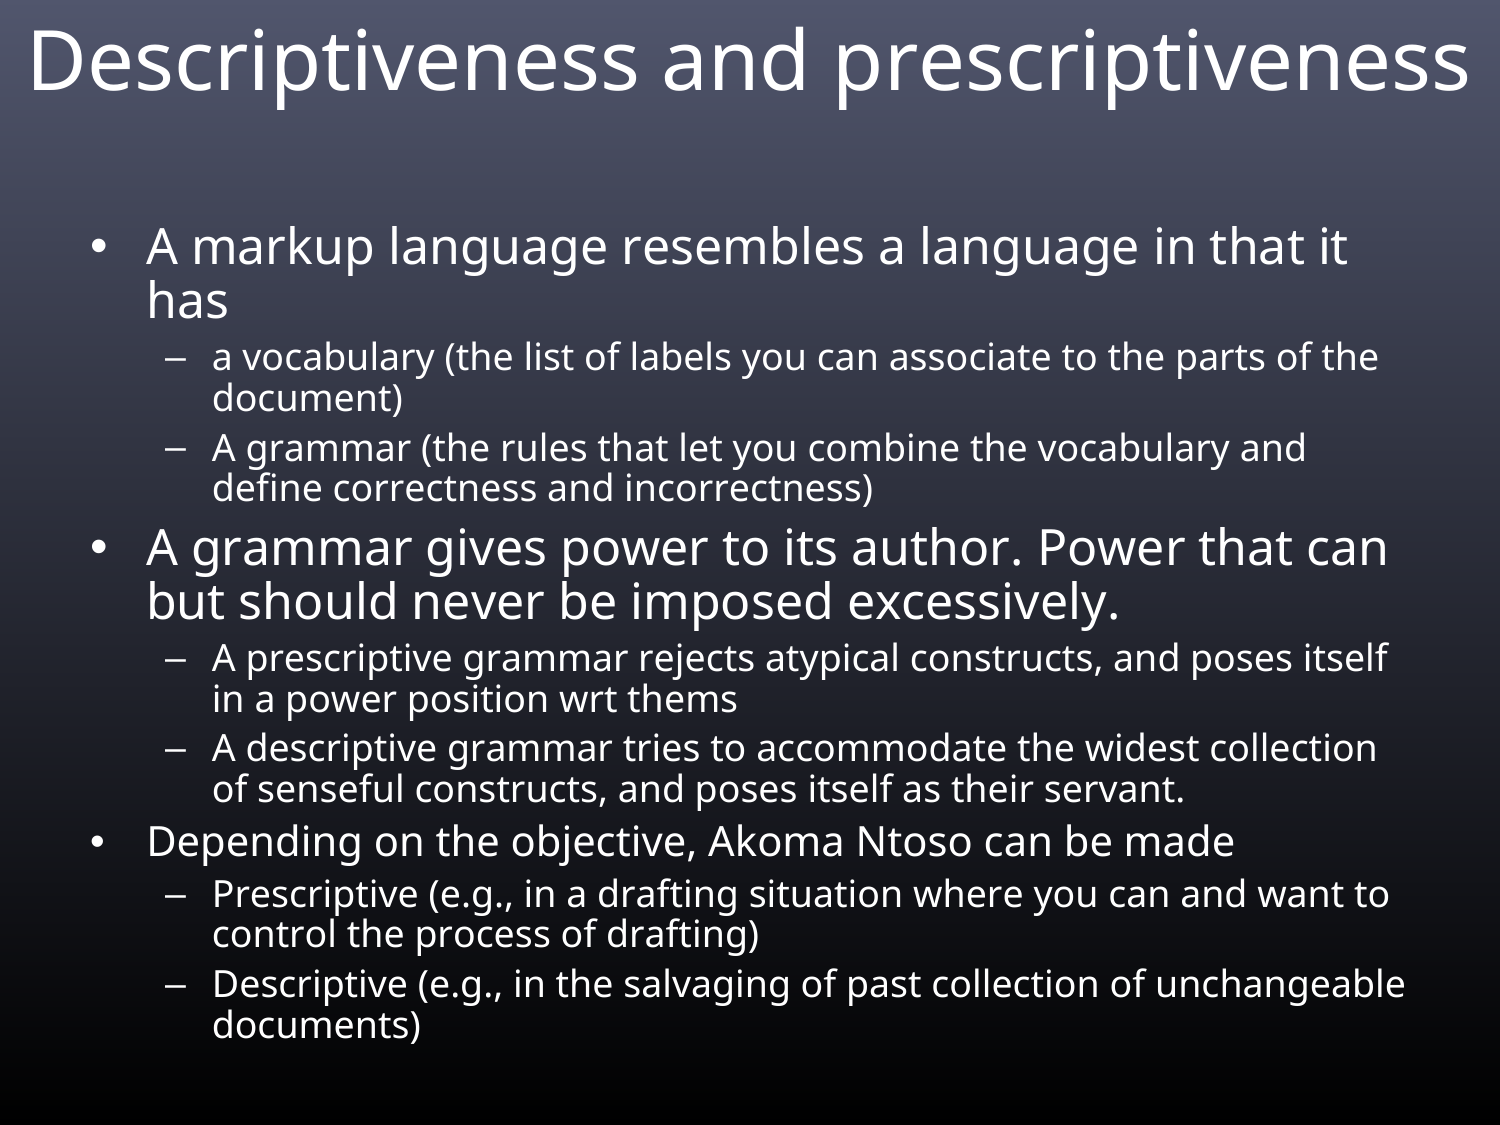

# Descriptiveness and prescriptiveness
A markup language resembles a language in that it has
a vocabulary (the list of labels you can associate to the parts of the document)
A grammar (the rules that let you combine the vocabulary and define correctness and incorrectness)
A grammar gives power to its author. Power that can but should never be imposed excessively.
A prescriptive grammar rejects atypical constructs, and poses itself in a power position wrt thems
A descriptive grammar tries to accommodate the widest collection of senseful constructs, and poses itself as their servant.
Depending on the objective, Akoma Ntoso can be made
Prescriptive (e.g., in a drafting situation where you can and want to control the process of drafting)
Descriptive (e.g., in the salvaging of past collection of unchangeable documents)